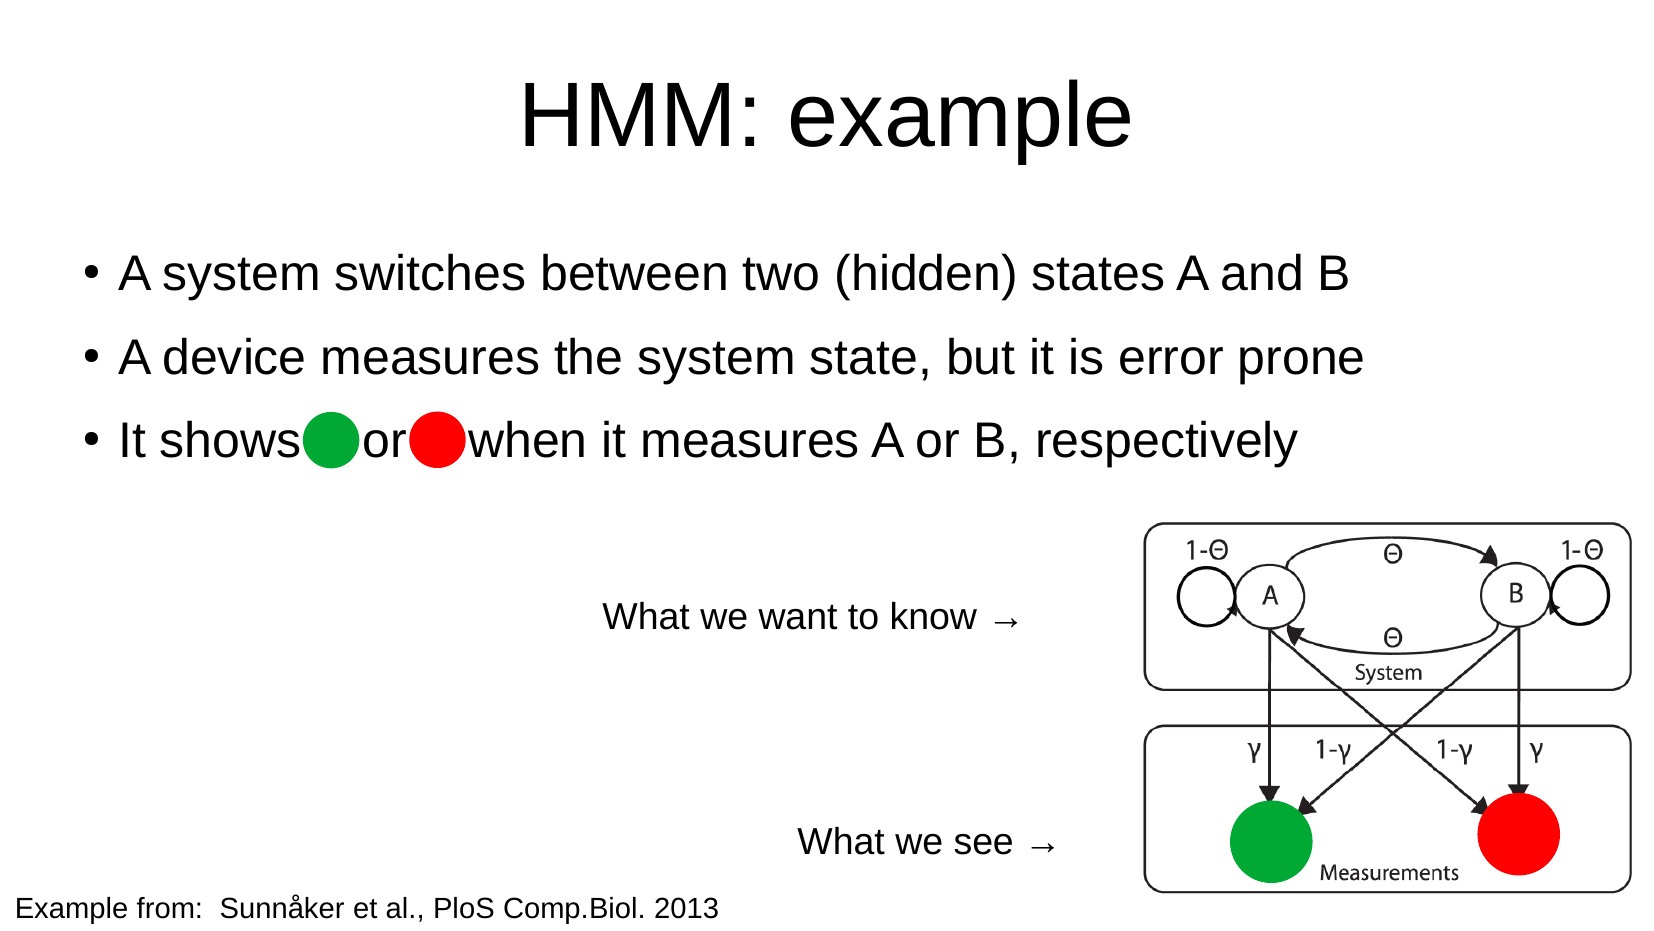

# HMM: example
A system switches between two (hidden) states A and B
A device measures the system state, but it is error prone
It shows Ã or B̃ when it measures A or B, respectively
What we want to know →
What we see →
Example from: Sunnåker et al., PloS Comp.Biol. 2013